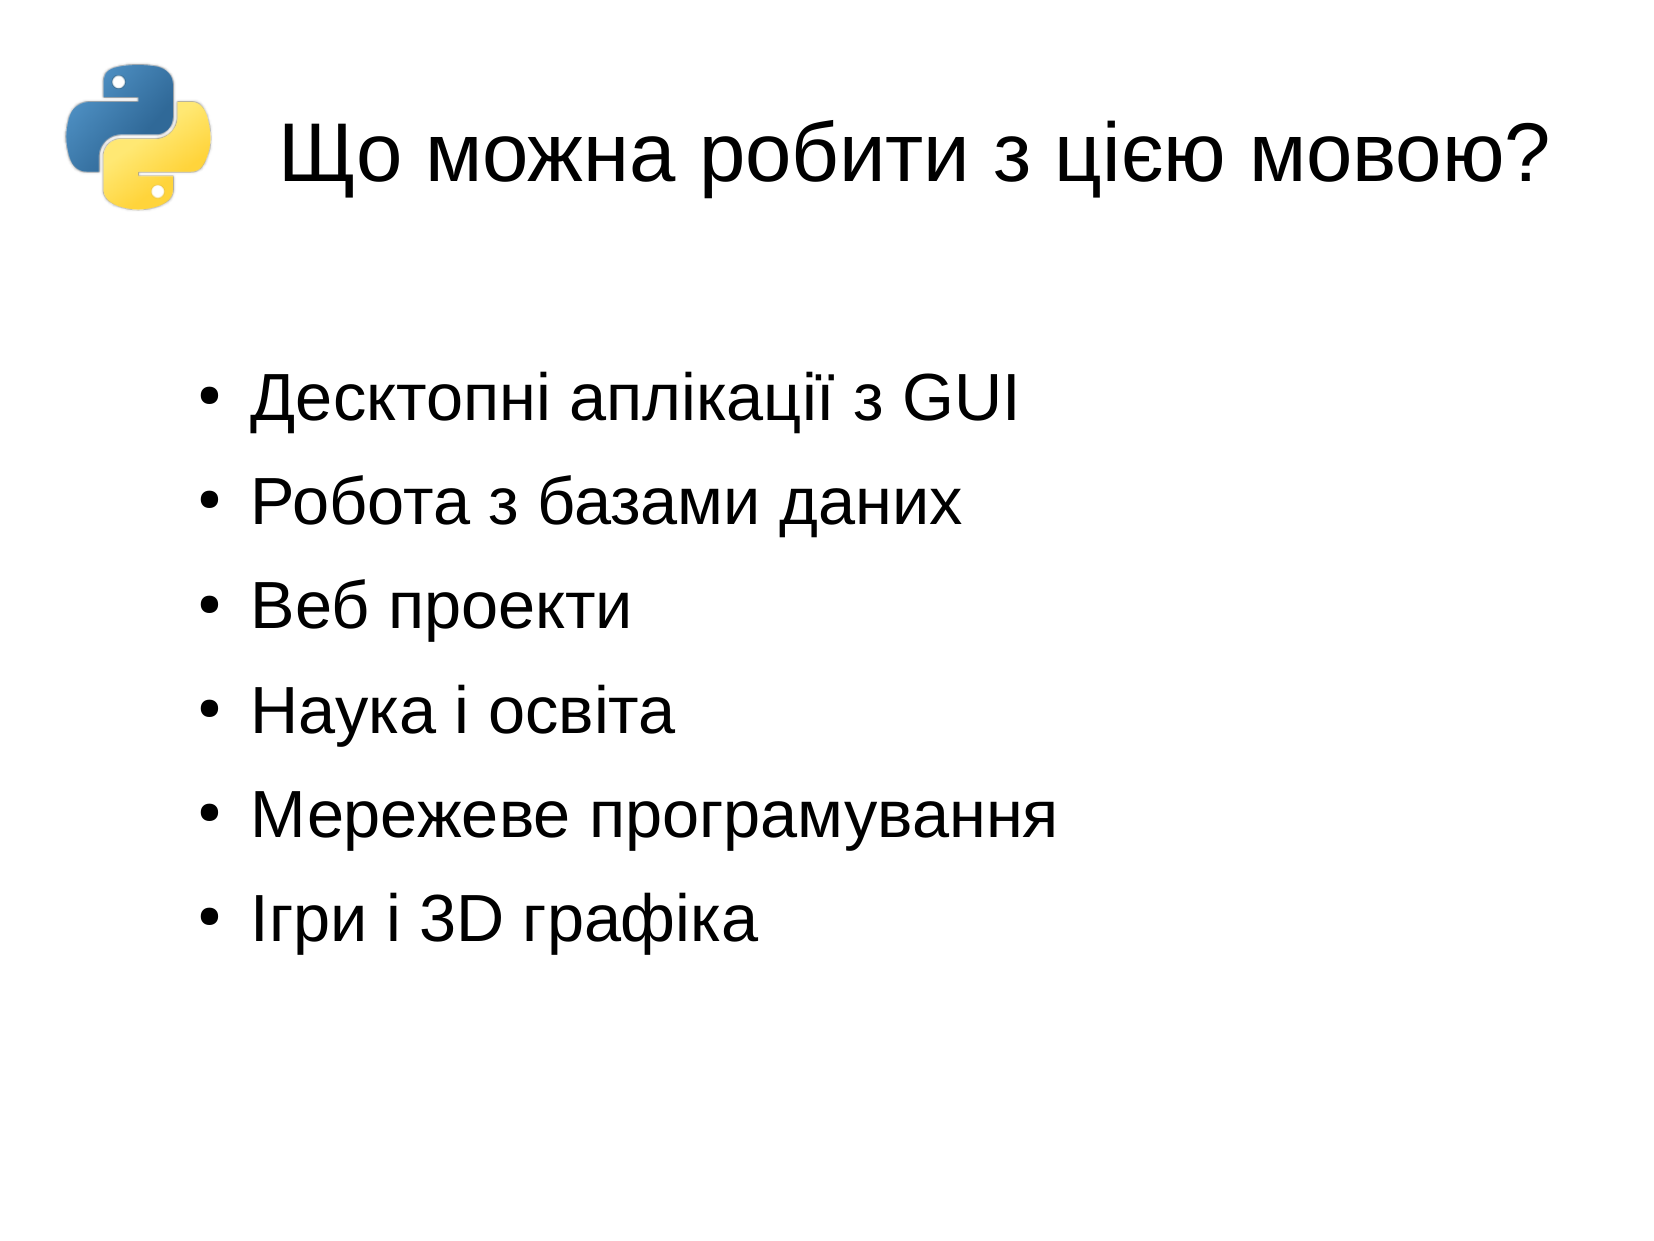

# Що можна робити з цією мовою?
Десктопні аплікації з GUI
Робота з базами даних
Веб проекти
Наука і освіта
Мережеве програмування
Ігри і 3D графіка